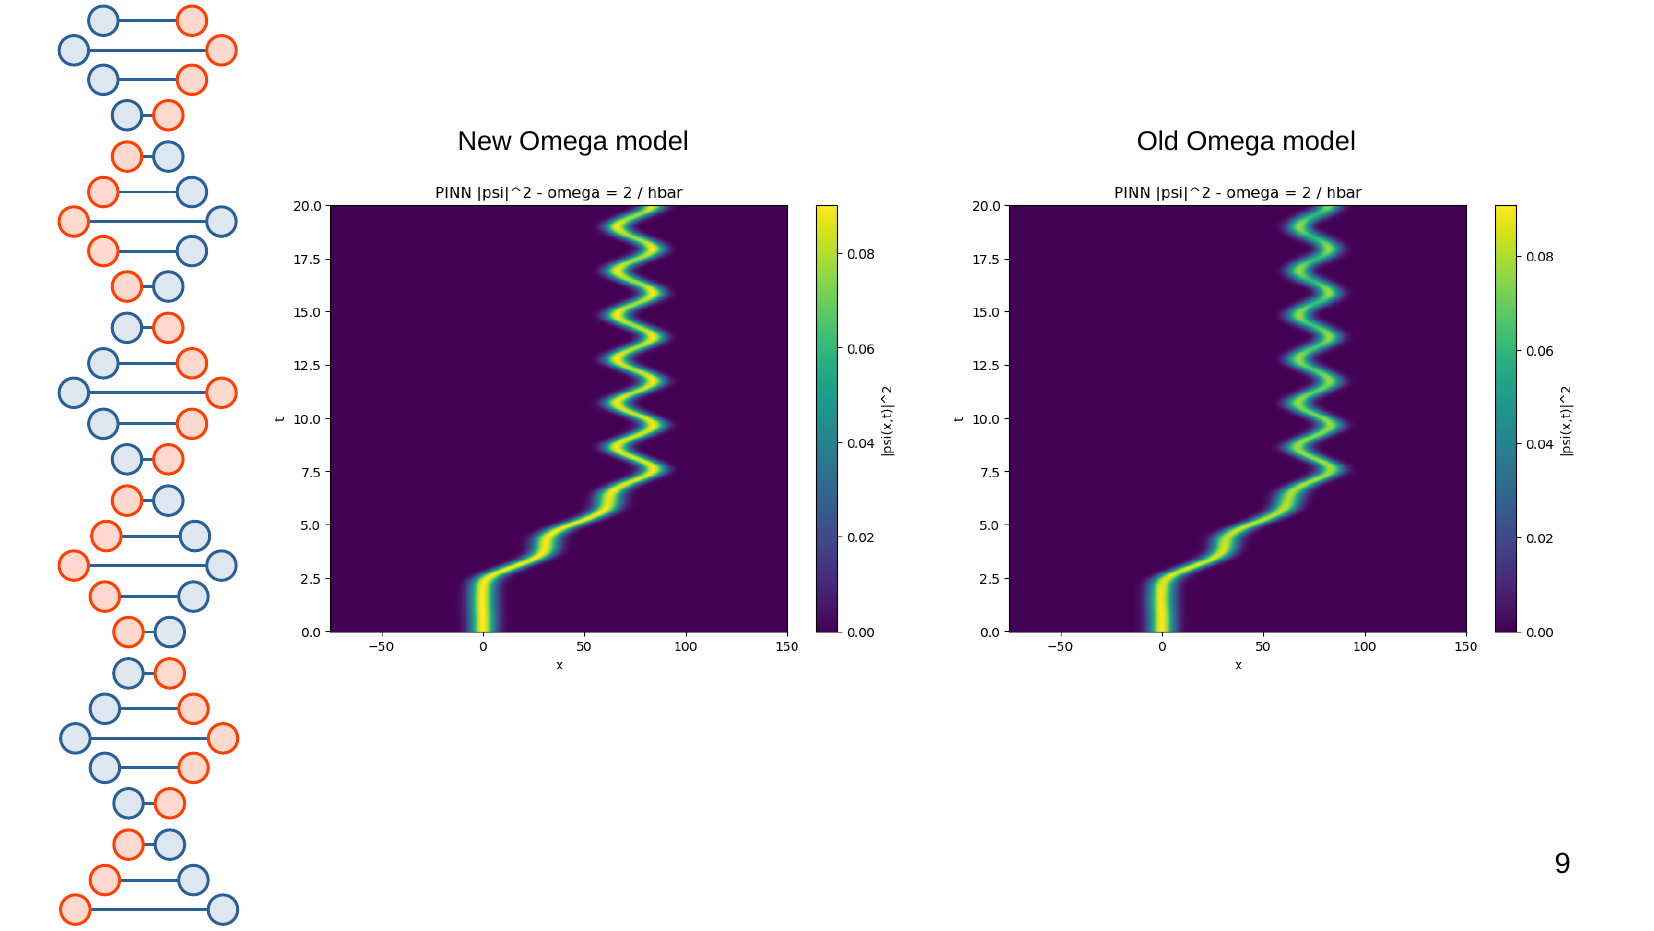

New Omega model
Old Omega model
9